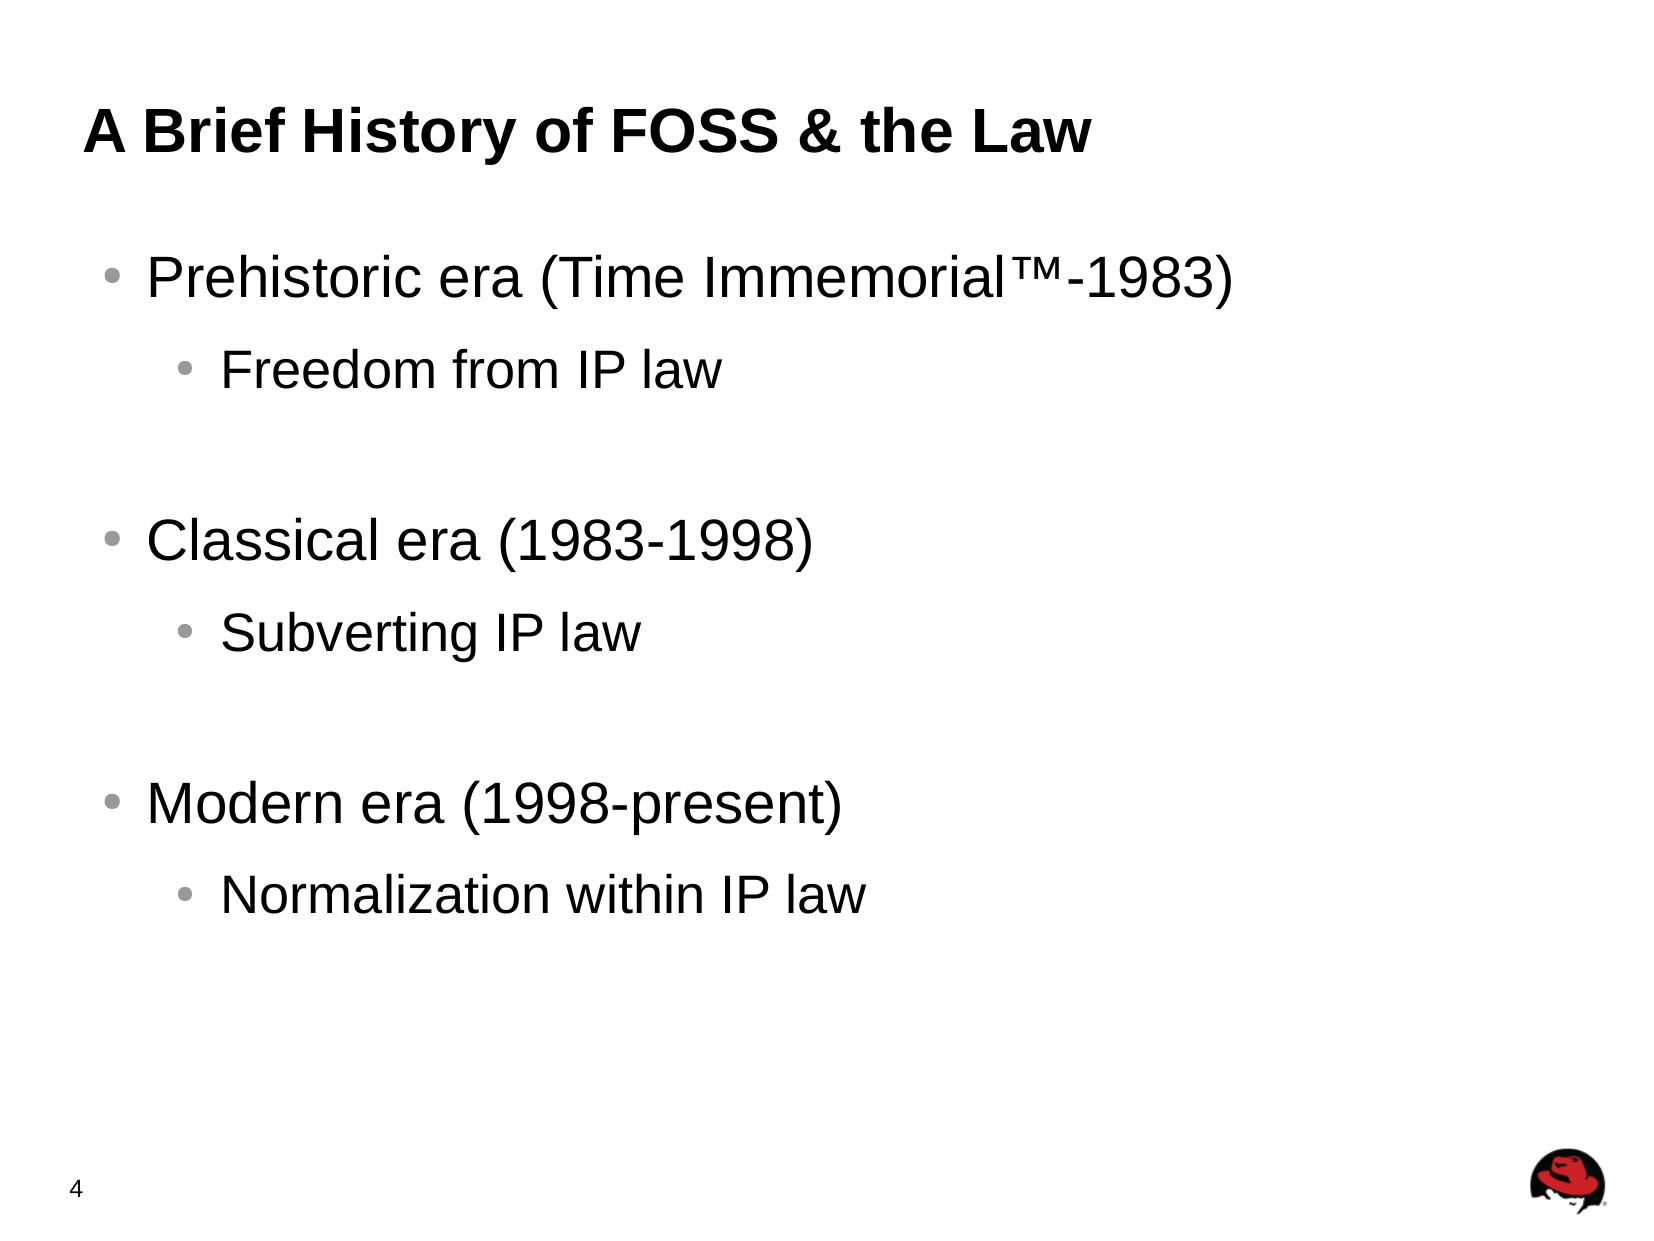

# A Brief History of FOSS & the Law
Prehistoric era (Time Immemorial™-1983)
Freedom from IP law
Classical era (1983-1998)
Subverting IP law
Modern era (1998-present)
Normalization within IP law